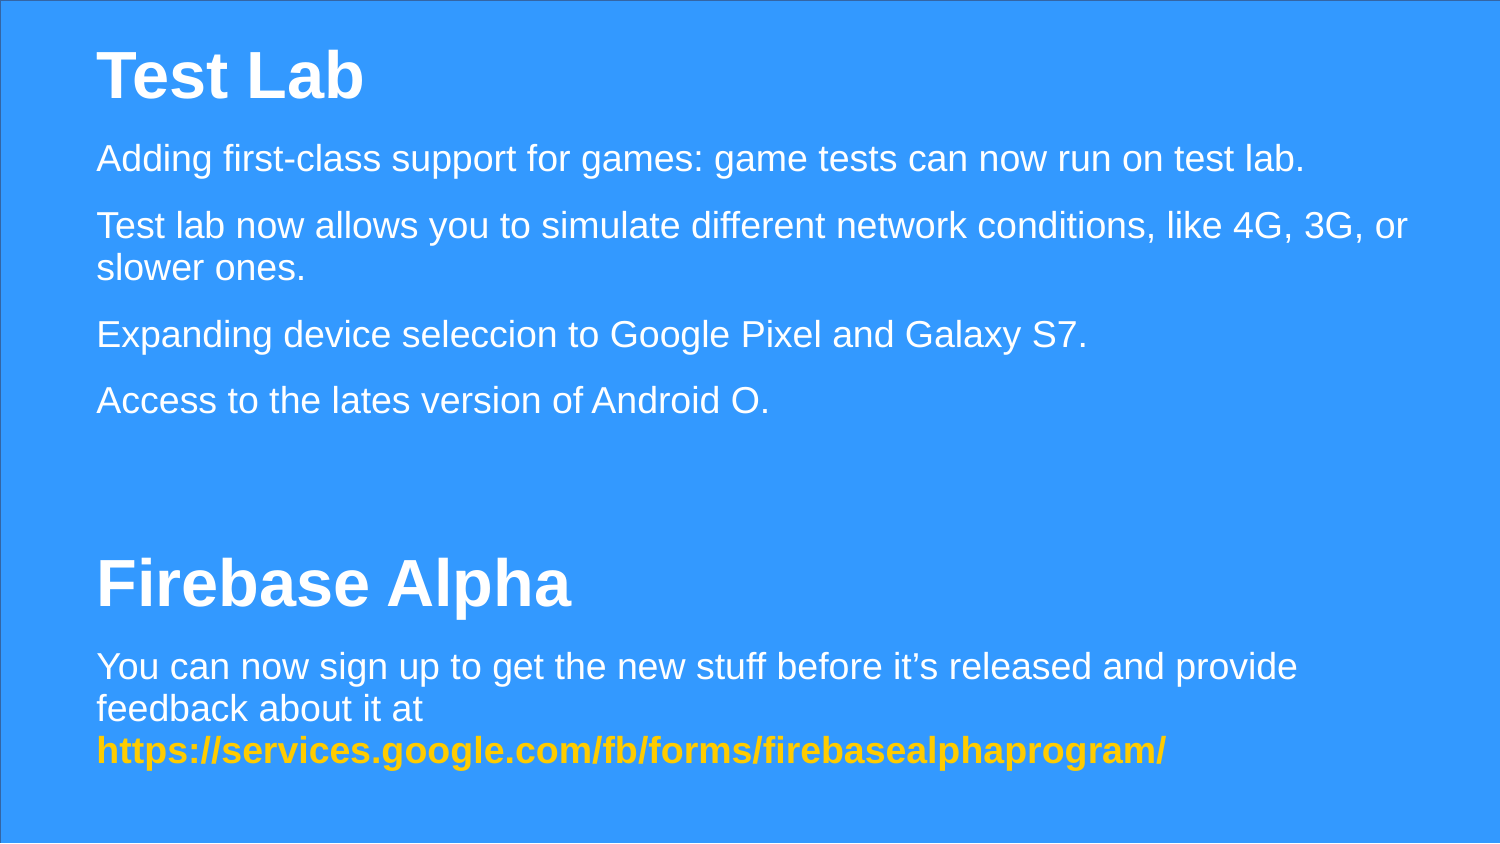

Test Lab
Adding first-class support for games: game tests can now run on test lab.
Test lab now allows you to simulate different network conditions, like 4G, 3G, or slower ones.
Expanding device seleccion to Google Pixel and Galaxy S7.
Access to the lates version of Android O.
Firebase Alpha
You can now sign up to get the new stuff before it’s released and provide feedback about it at https://services.google.com/fb/forms/firebasealphaprogram/